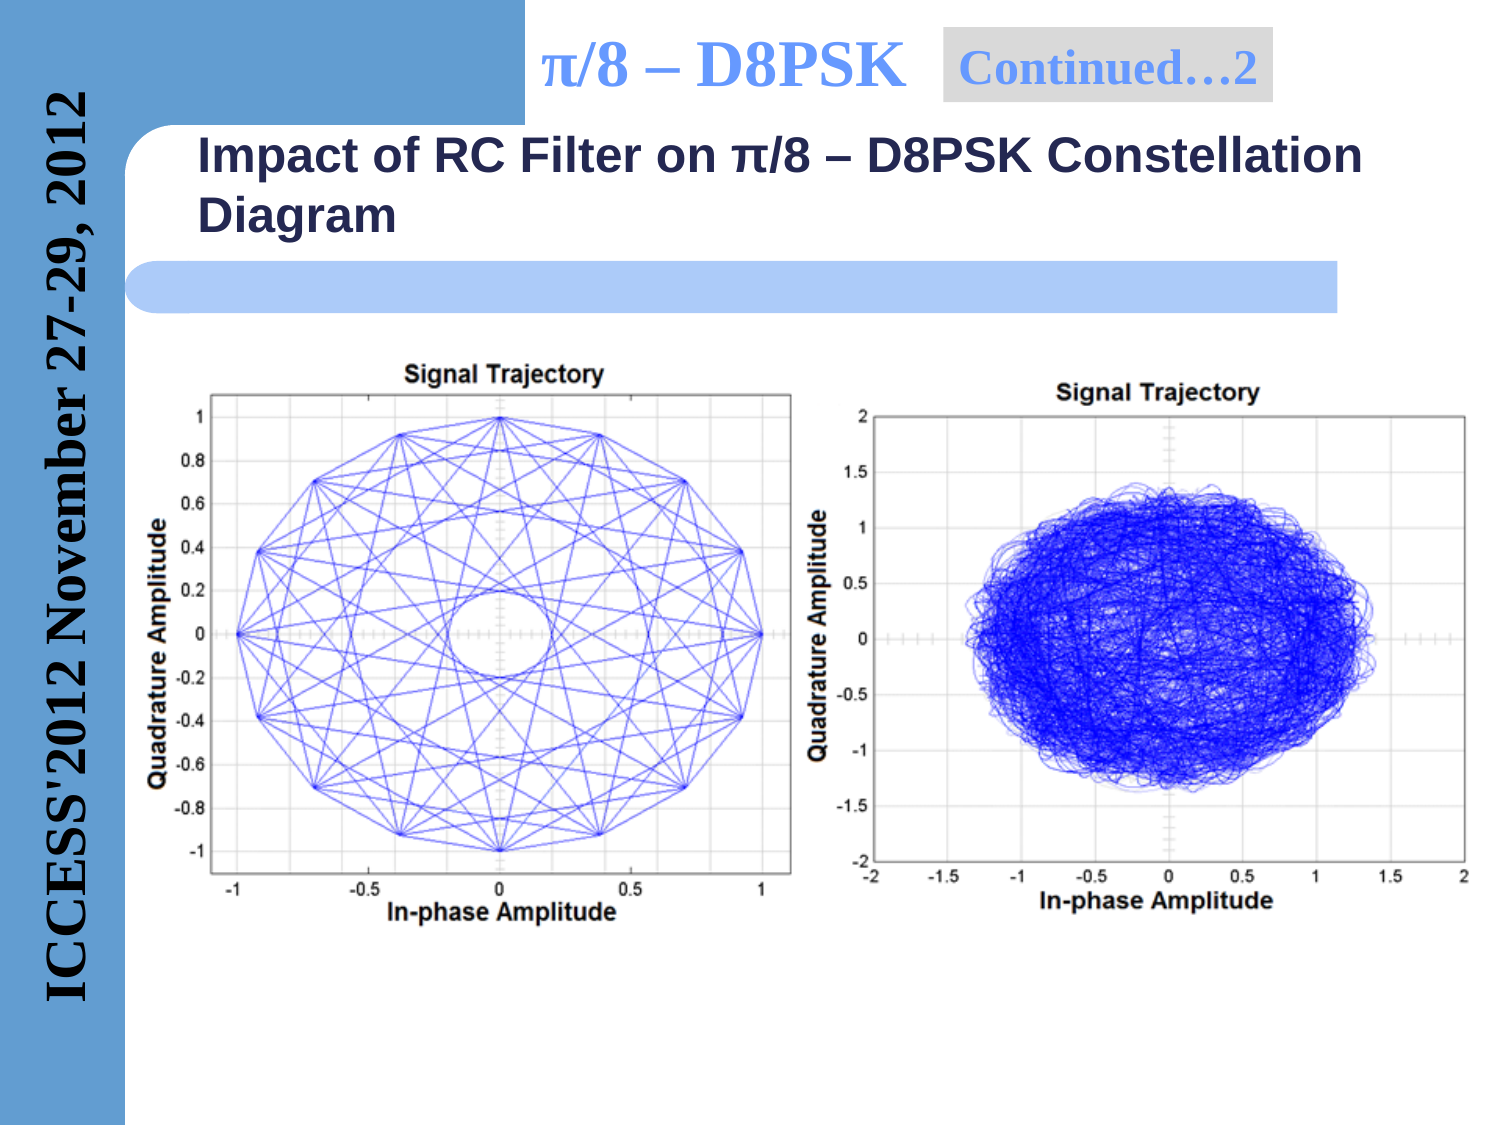

π/8 – D8PSK
Continued…2
# Impact of RC Filter on π/8 – D8PSK Constellation Diagram